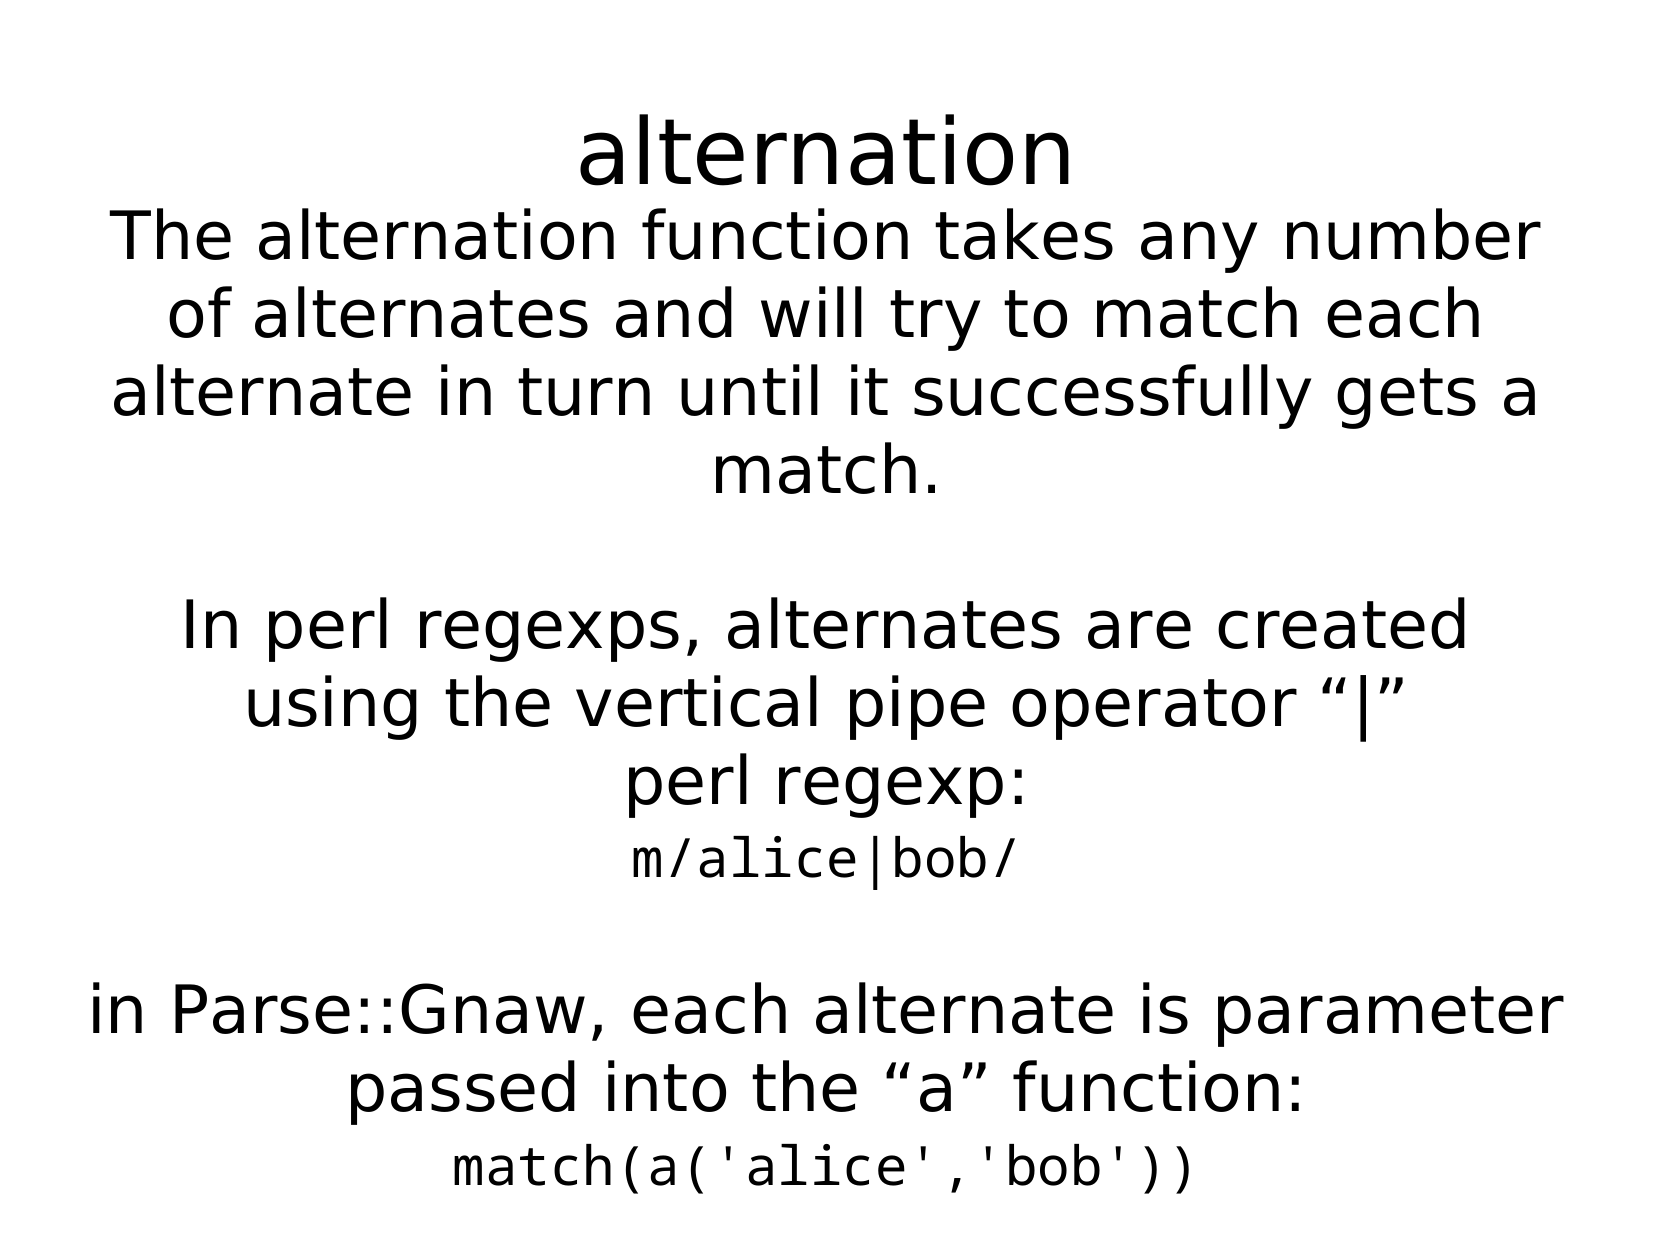

# alternation
The alternation function takes any number of alternates and will try to match each alternate in turn until it successfully gets a match.
In perl regexps, alternates are created using the vertical pipe operator “|”
perl regexp:
m/alice|bob/
in Parse::Gnaw, each alternate is parameter passed into the “a” function:
match(a('alice','bob'))